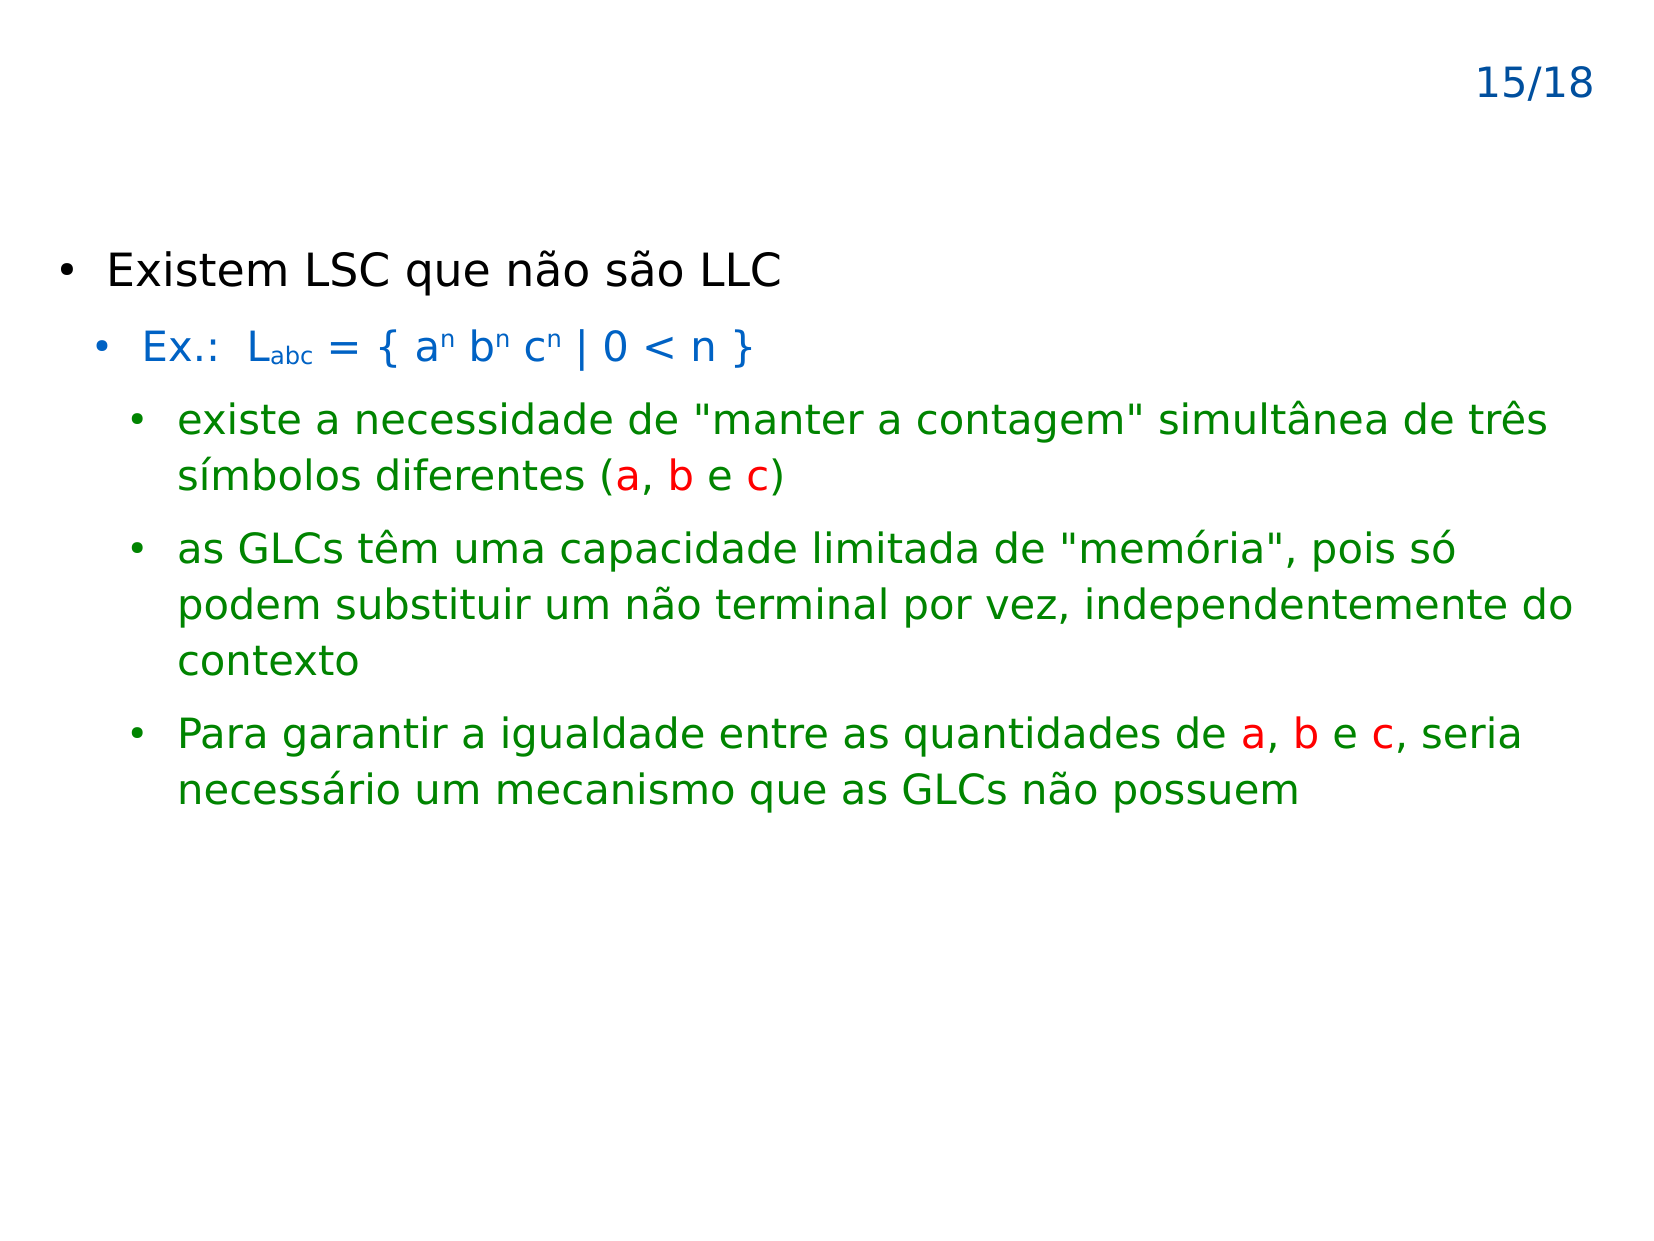

#
15
Existem LSC que não são LLC
Ex.: Labc = { an bn cn | 0 < n }
existe a necessidade de "manter a contagem" simultânea de três símbolos diferentes (a, b e c)
as GLCs têm uma capacidade limitada de "memória", pois só podem substituir um não terminal por vez, independentemente do contexto
Para garantir a igualdade entre as quantidades de a, b e c, seria necessário um mecanismo que as GLCs não possuem